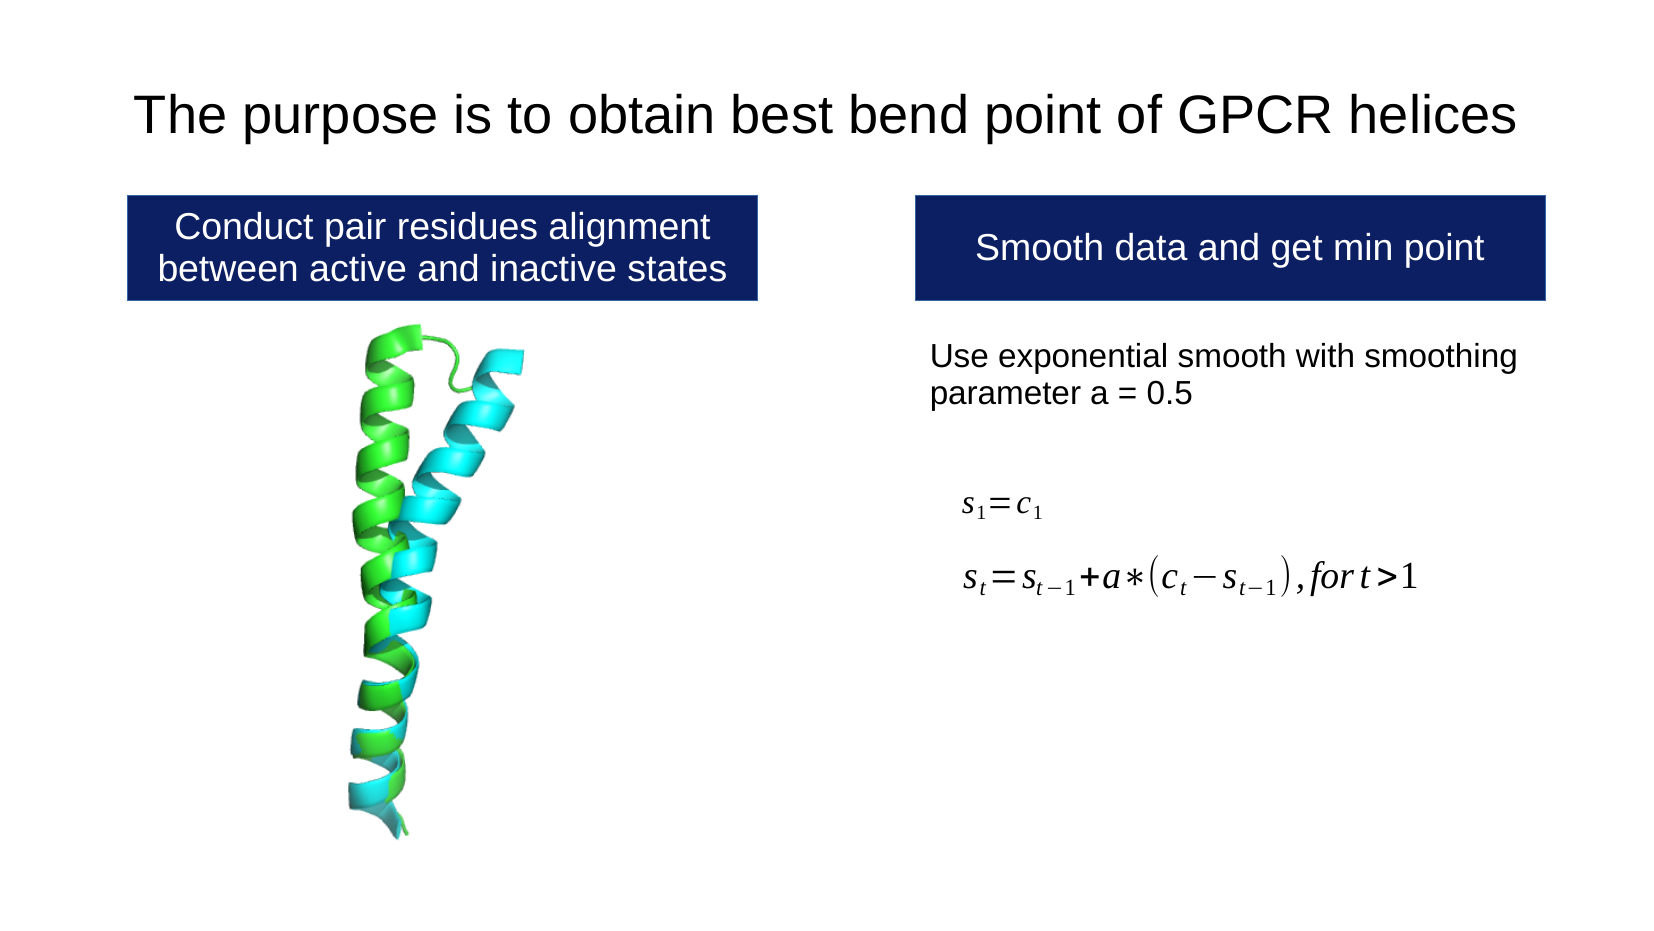

# The purpose is to obtain best bend point of GPCR helices
Conduct pair residues alignment
between active and inactive states
Smooth data and get min point
Use exponential smooth with smoothing parameter a = 0.5